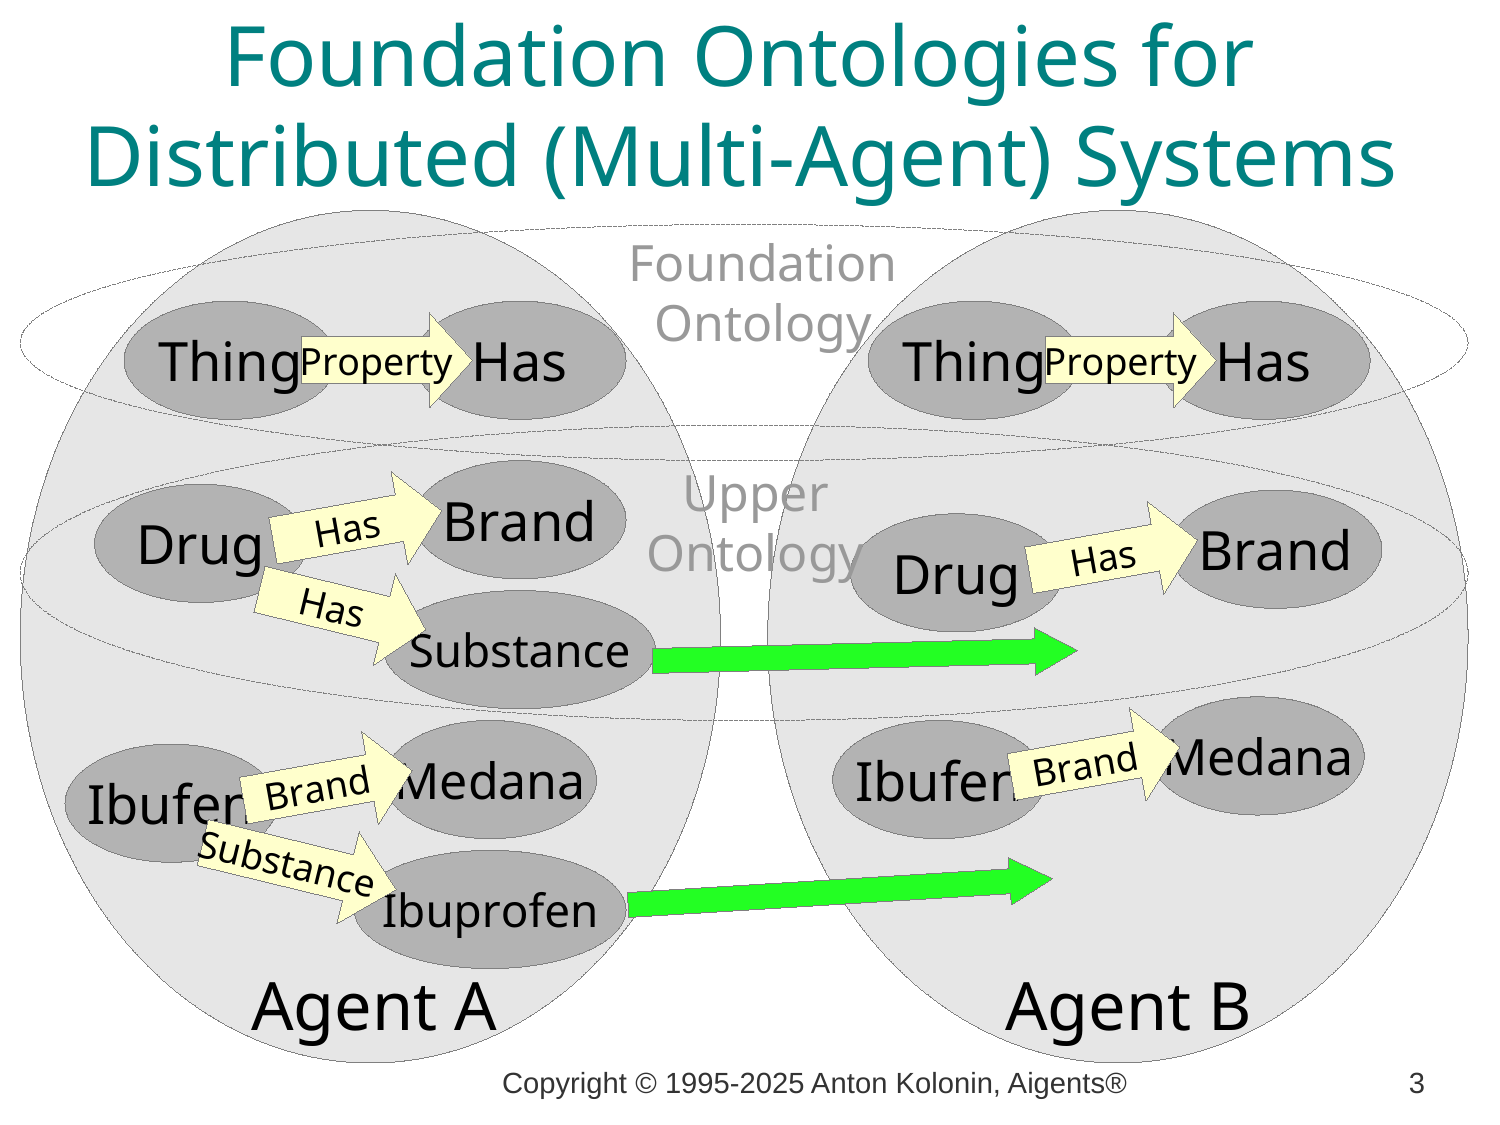

Foundation Ontologies for
Distributed (Multi-Agent) Systems
Foundation
Ontology
Thing
Has
Thing
Has
Property
Property
Upper
Ontology
Brand
Has
Drug
Brand
Has
Drug
Has
Substance
Medana
Brand
Medana
Ibufen
Brand
Ibufen
Substance
Ibuprofen
Agent B
Agent A
Copyright © 1995-2025 Anton Kolonin, Aigents®
3